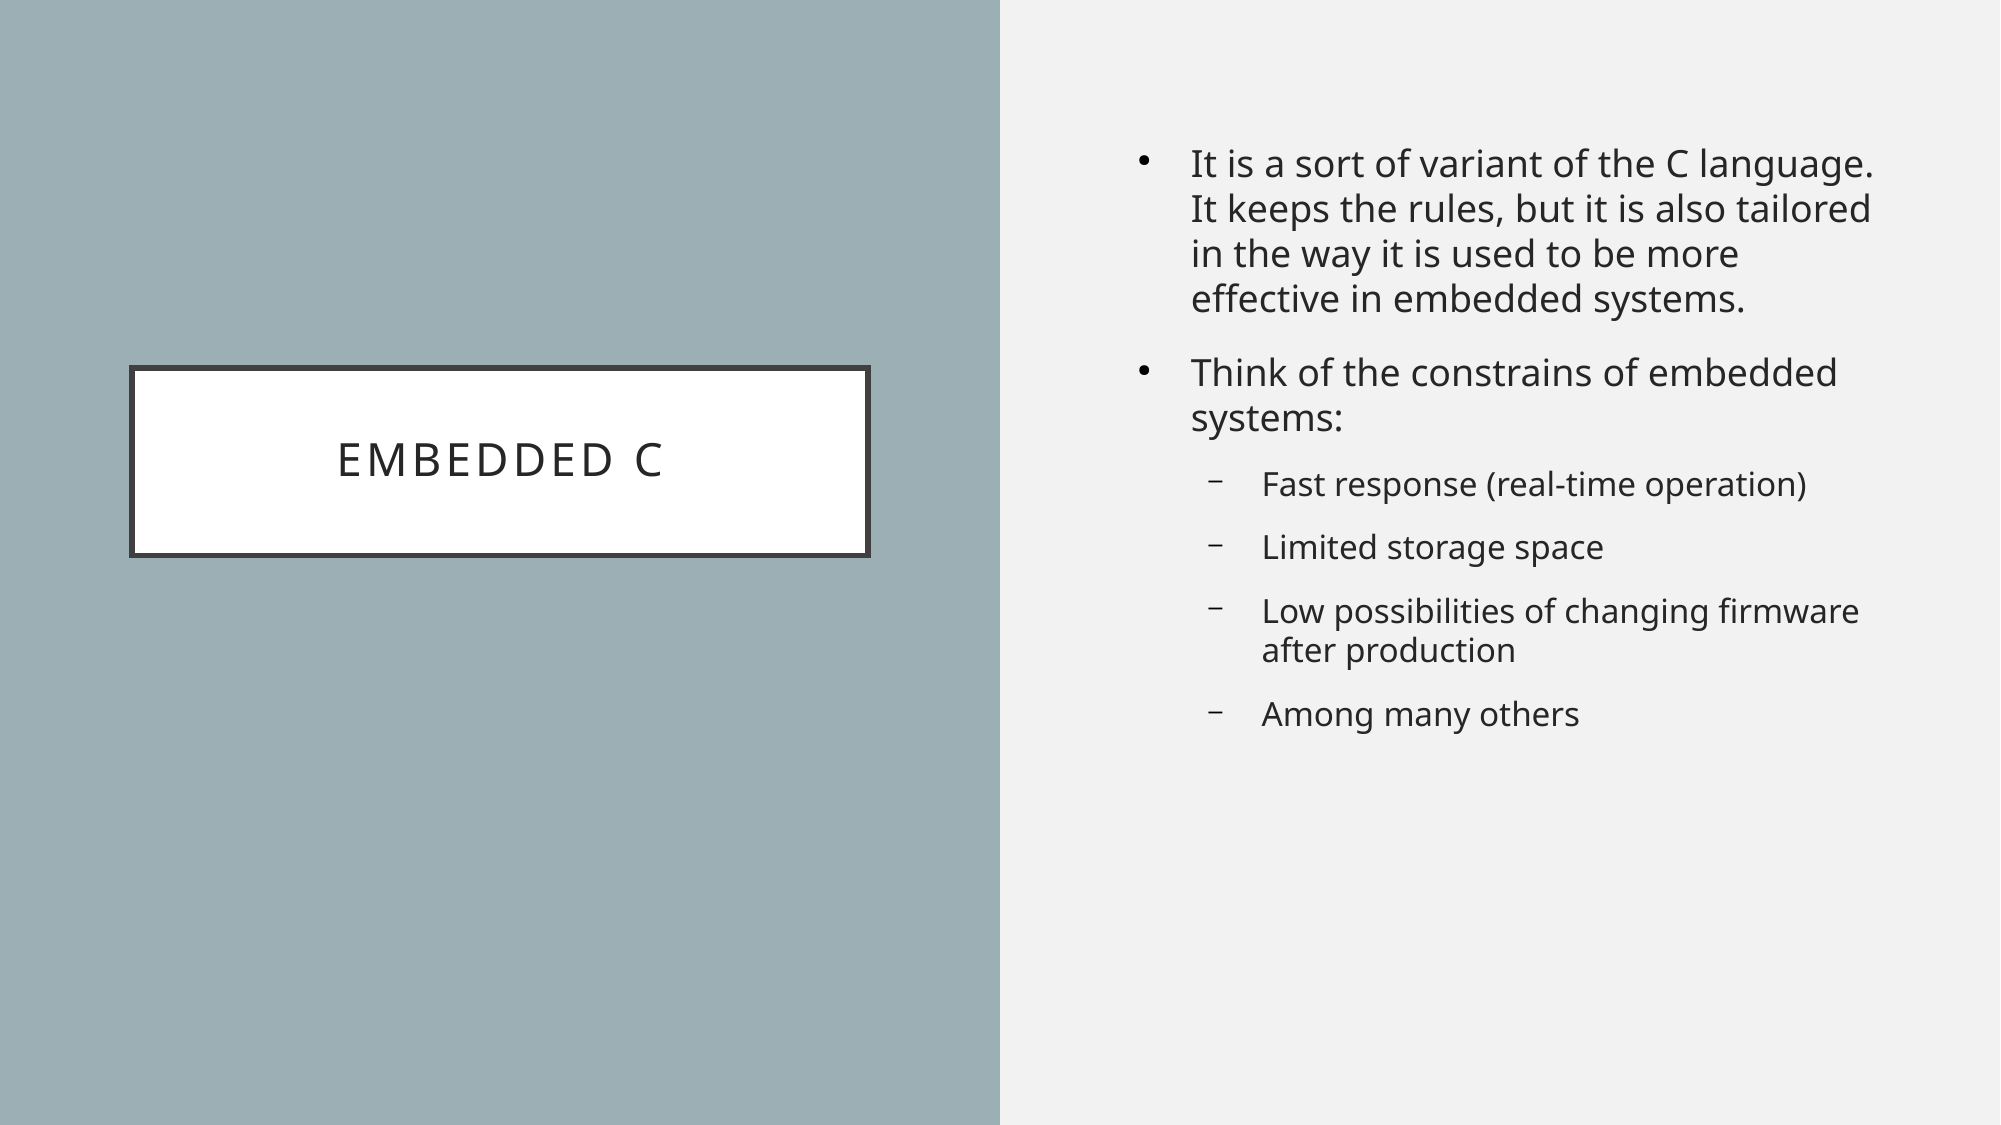

It is a sort of variant of the C language. It keeps the rules, but it is also tailored in the way it is used to be more effective in embedded systems.
Think of the constrains of embedded systems:
Fast response (real-time operation)
Limited storage space
Low possibilities of changing firmware after production
Among many others
# Embedded c